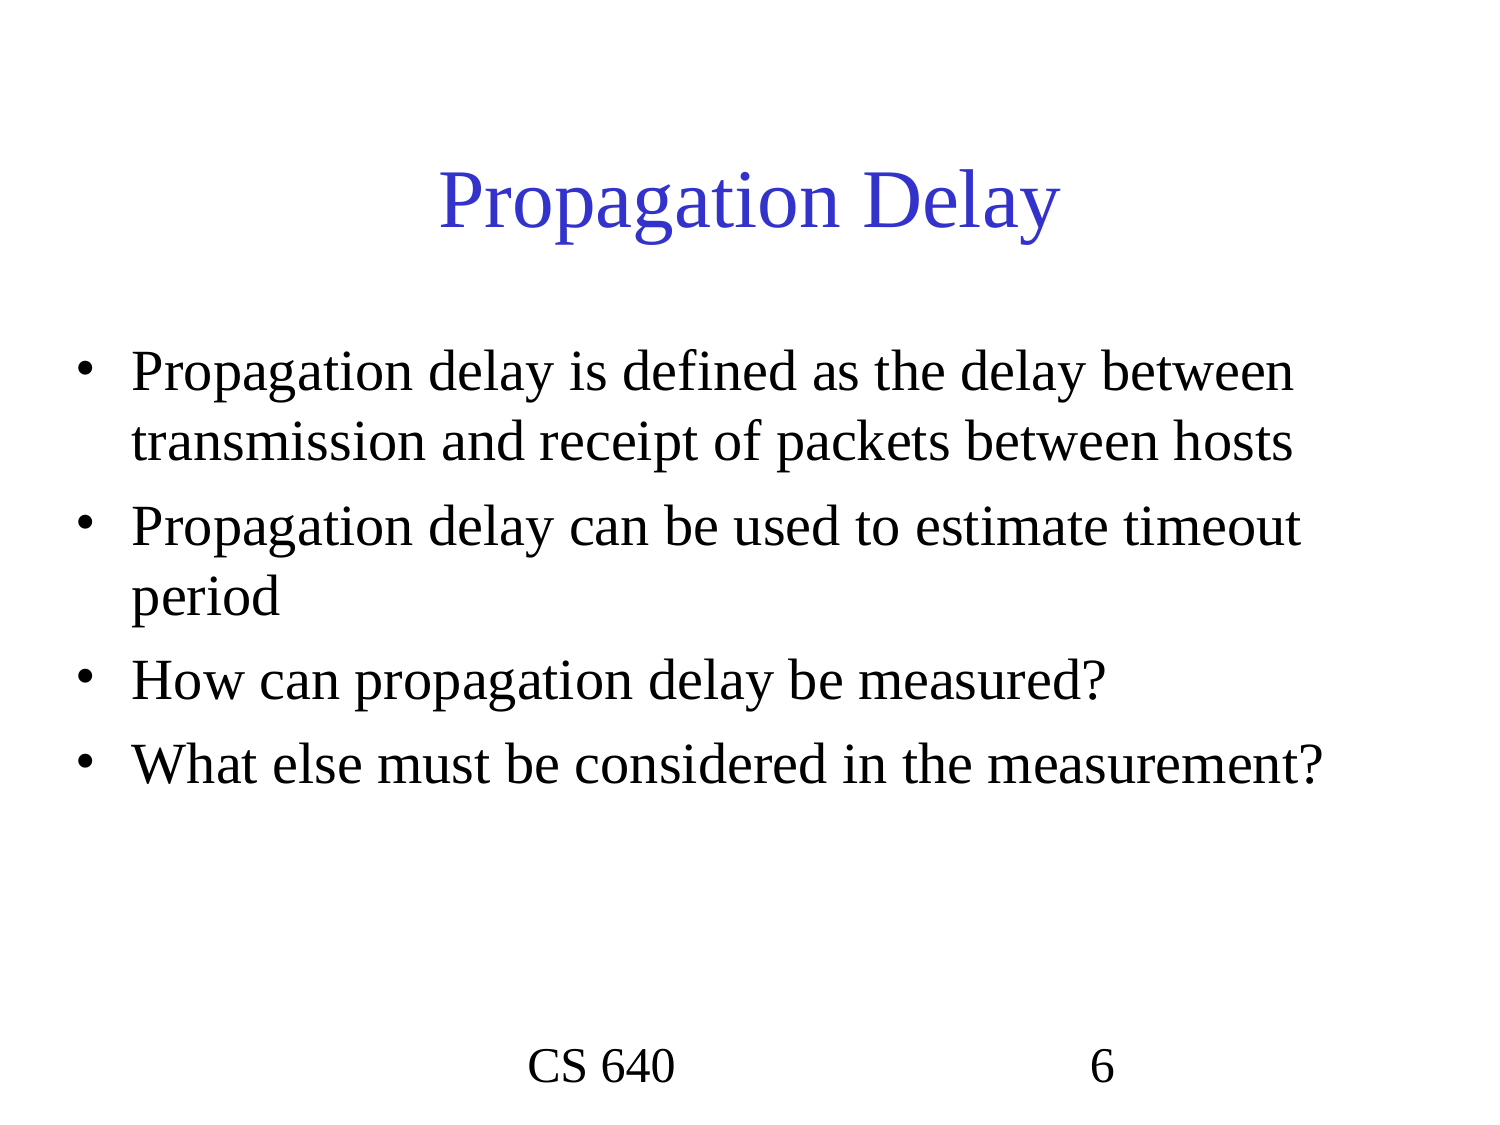

# Propagation Delay
Propagation delay is defined as the delay between transmission and receipt of packets between hosts
Propagation delay can be used to estimate timeout period
How can propagation delay be measured?
What else must be considered in the measurement?
Fall 2001
CS 640
6